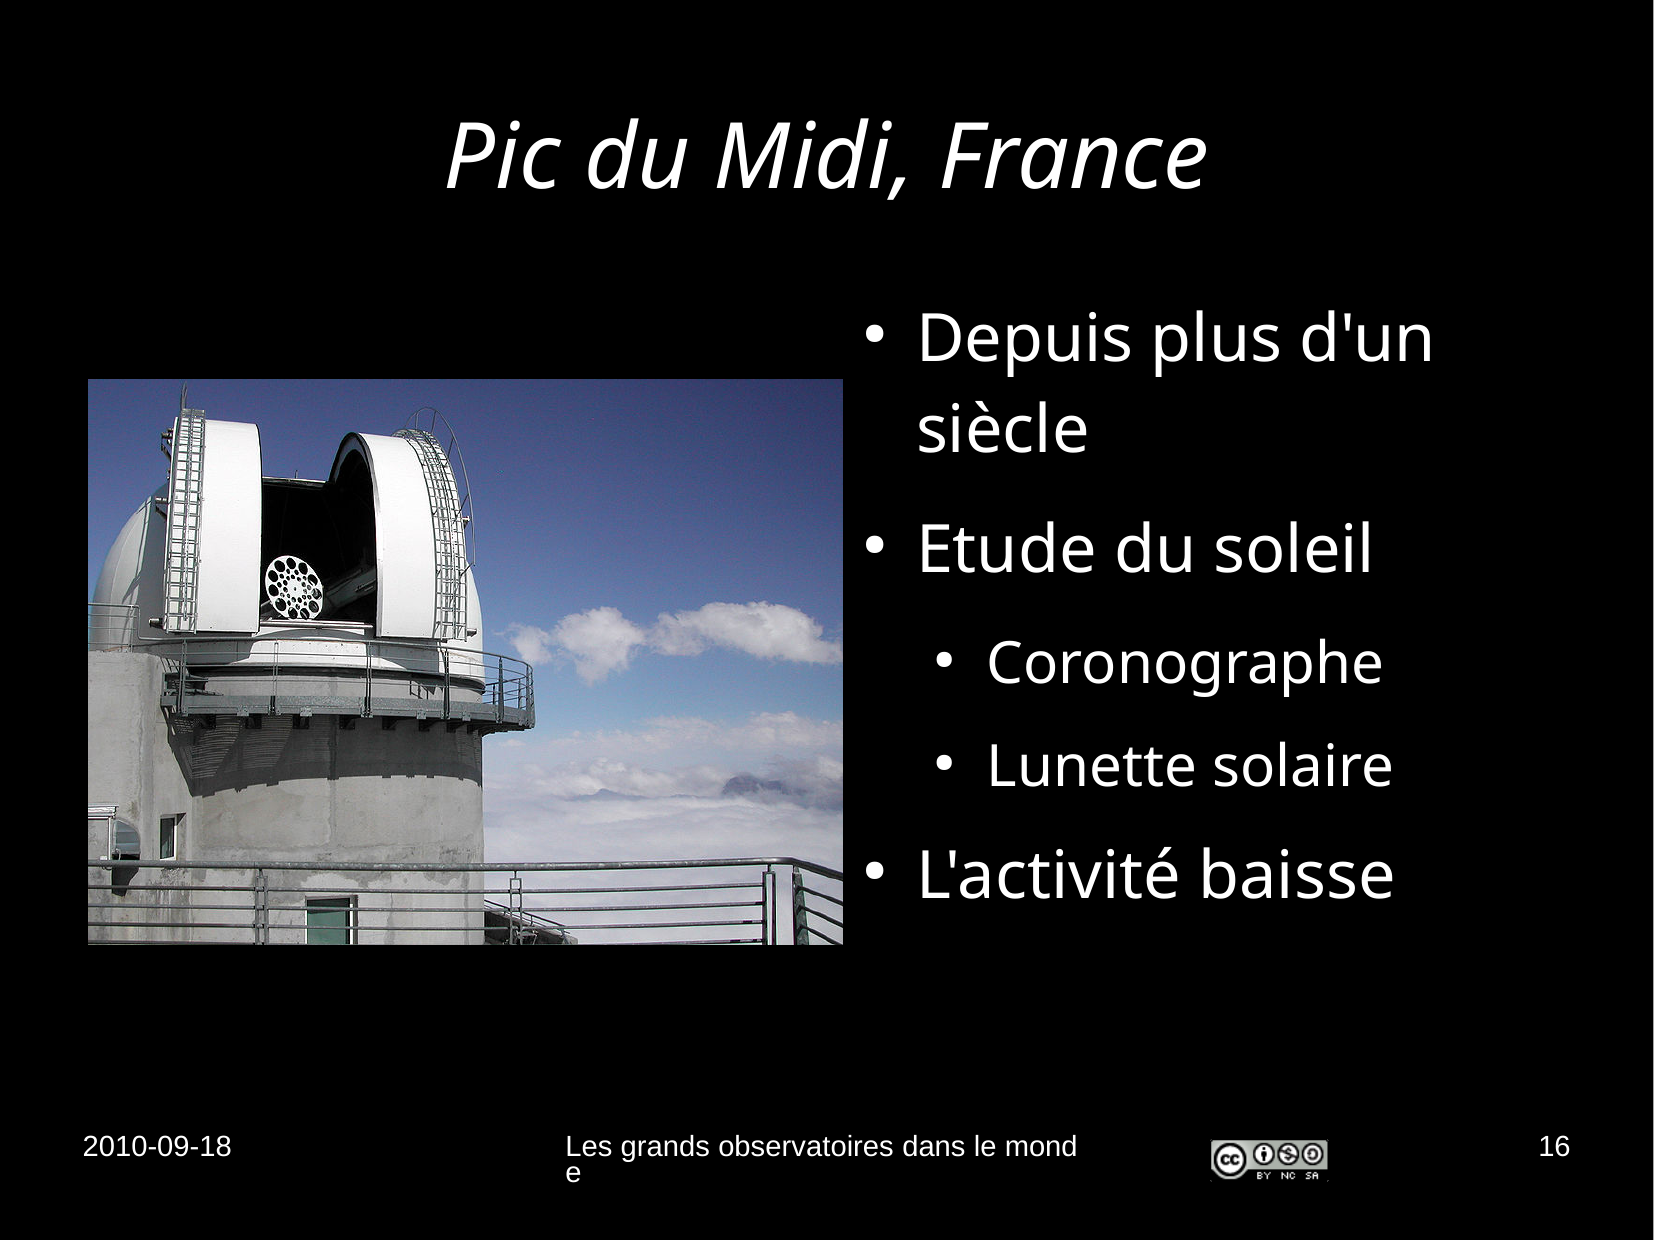

# Pic du Midi, France
Depuis plus d'un siècle
Etude du soleil
Coronographe
Lunette solaire
L'activité baisse
2010-09-18
Les grands observatoires dans le monde
16